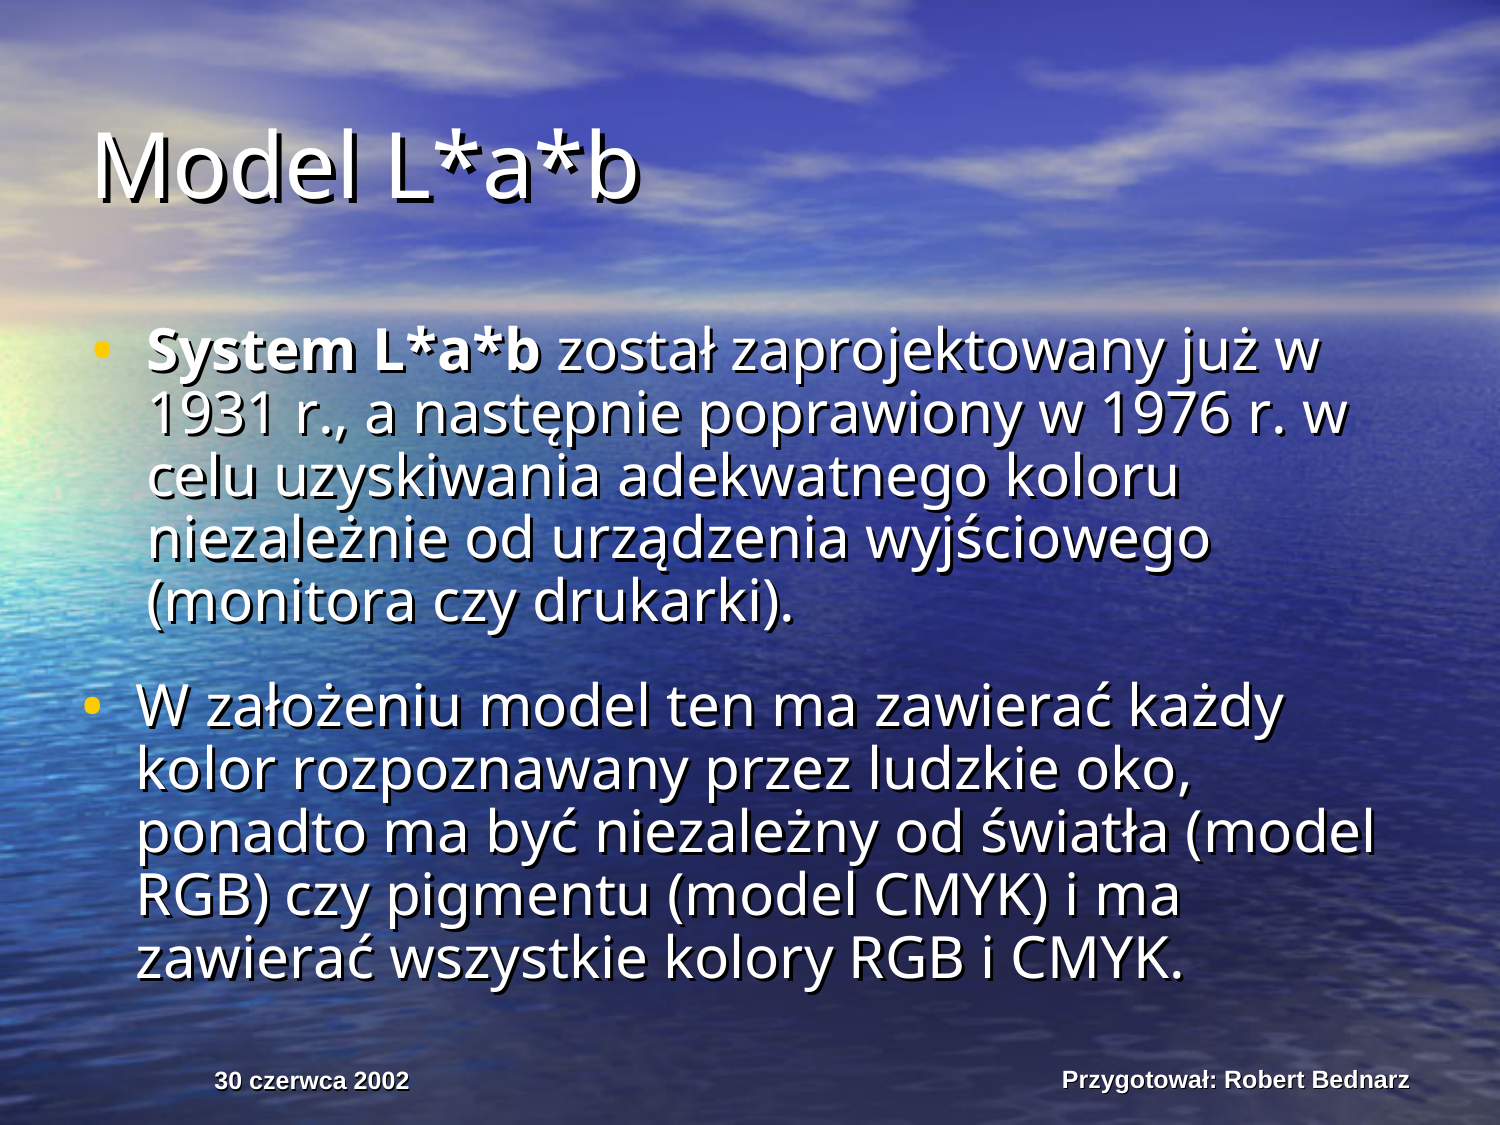

# Model L*a*b
System L*a*b został zaprojektowany już w 1931 r., a następnie poprawiony w 1976 r. w celu uzyskiwania adekwatnego koloru niezależnie od urządzenia wyjściowego (monitora czy drukarki).
W założeniu model ten ma zawierać każdy kolor rozpoznawany przez ludzkie oko, ponadto ma być niezależny od światła (model RGB) czy pigmentu (model CMYK) i ma zawierać wszystkie kolory RGB i CMYK.